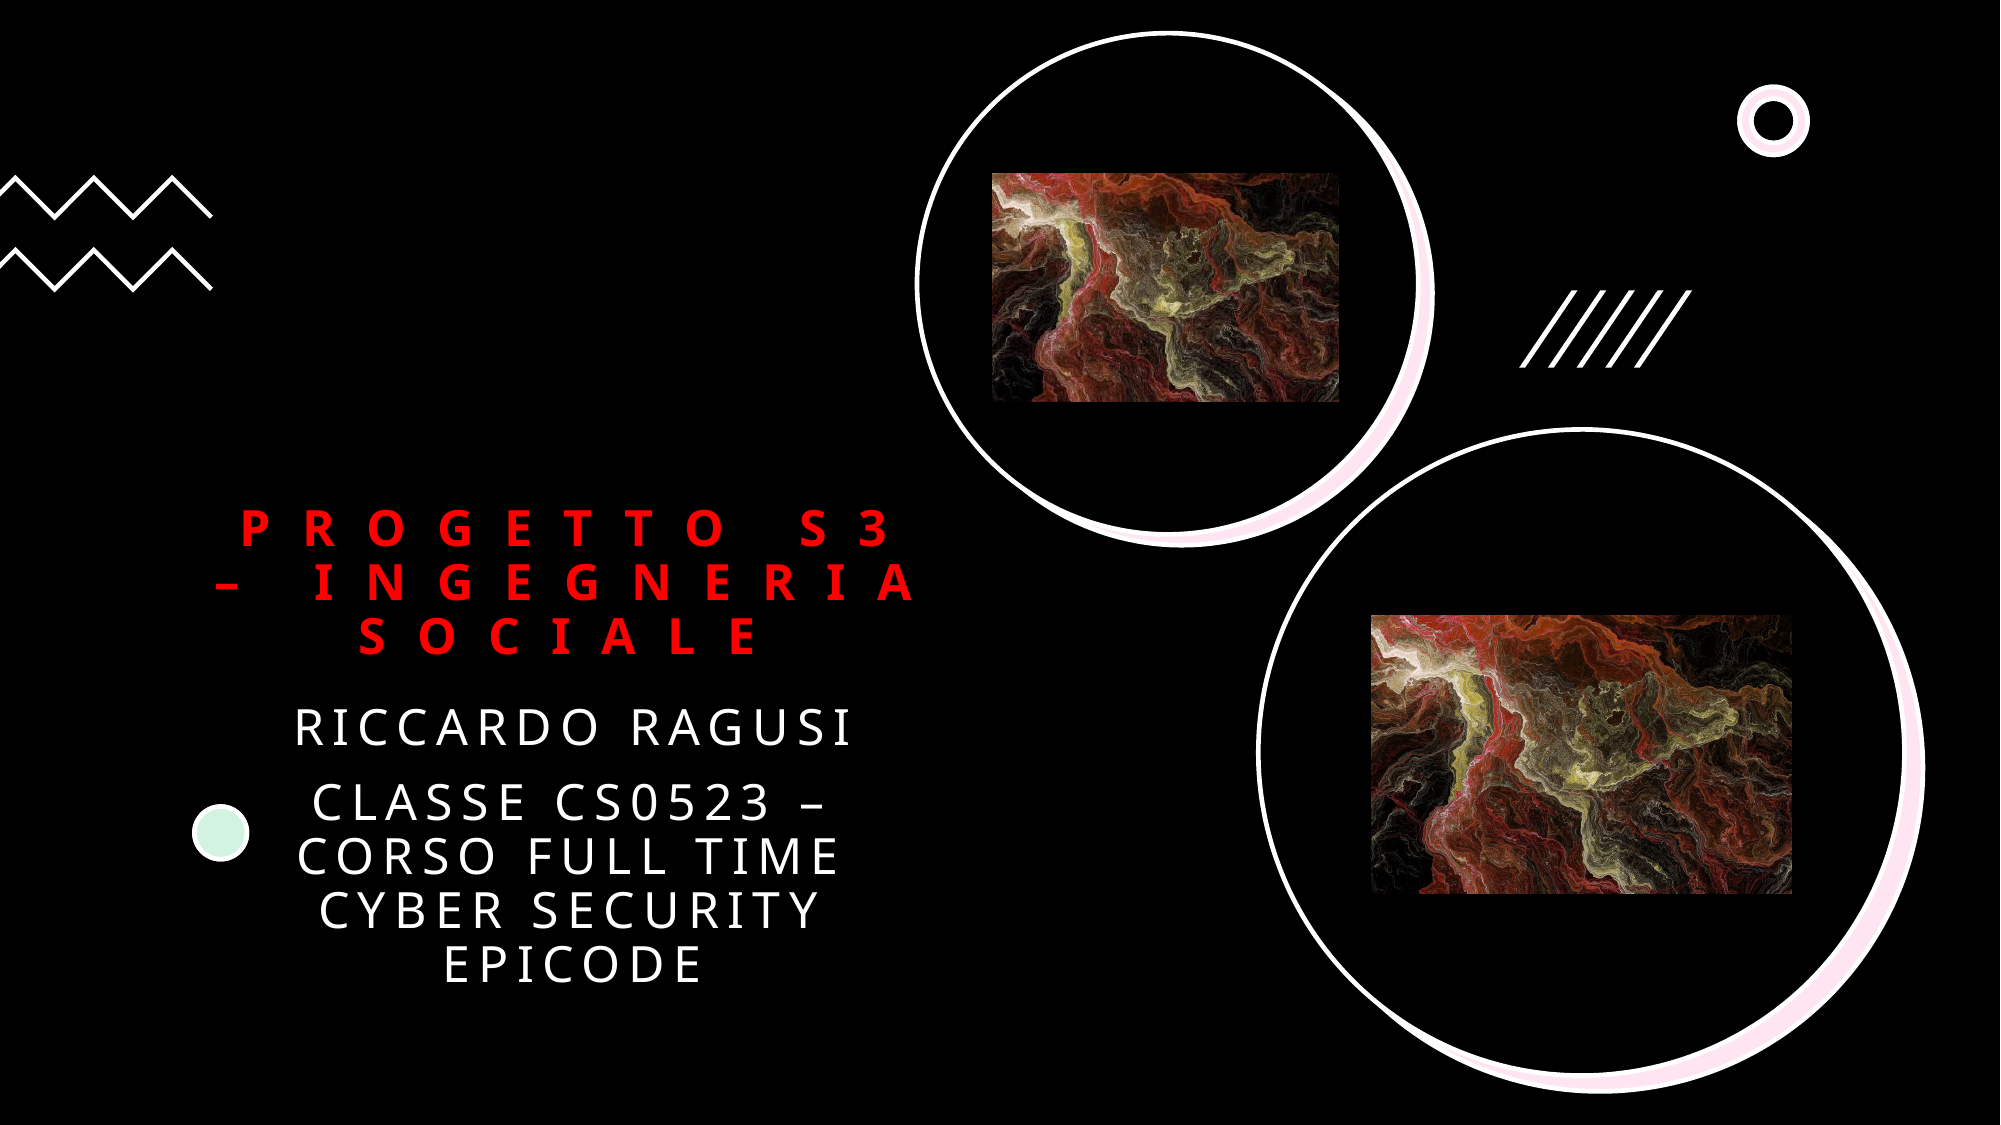

# PROGETTO S3 – INGEGNERIA SOCIALE
RICCARDO RAGUSI
CLASSE CS0523 – CORSO FULL TIME CYBER SECURITY EPICODE